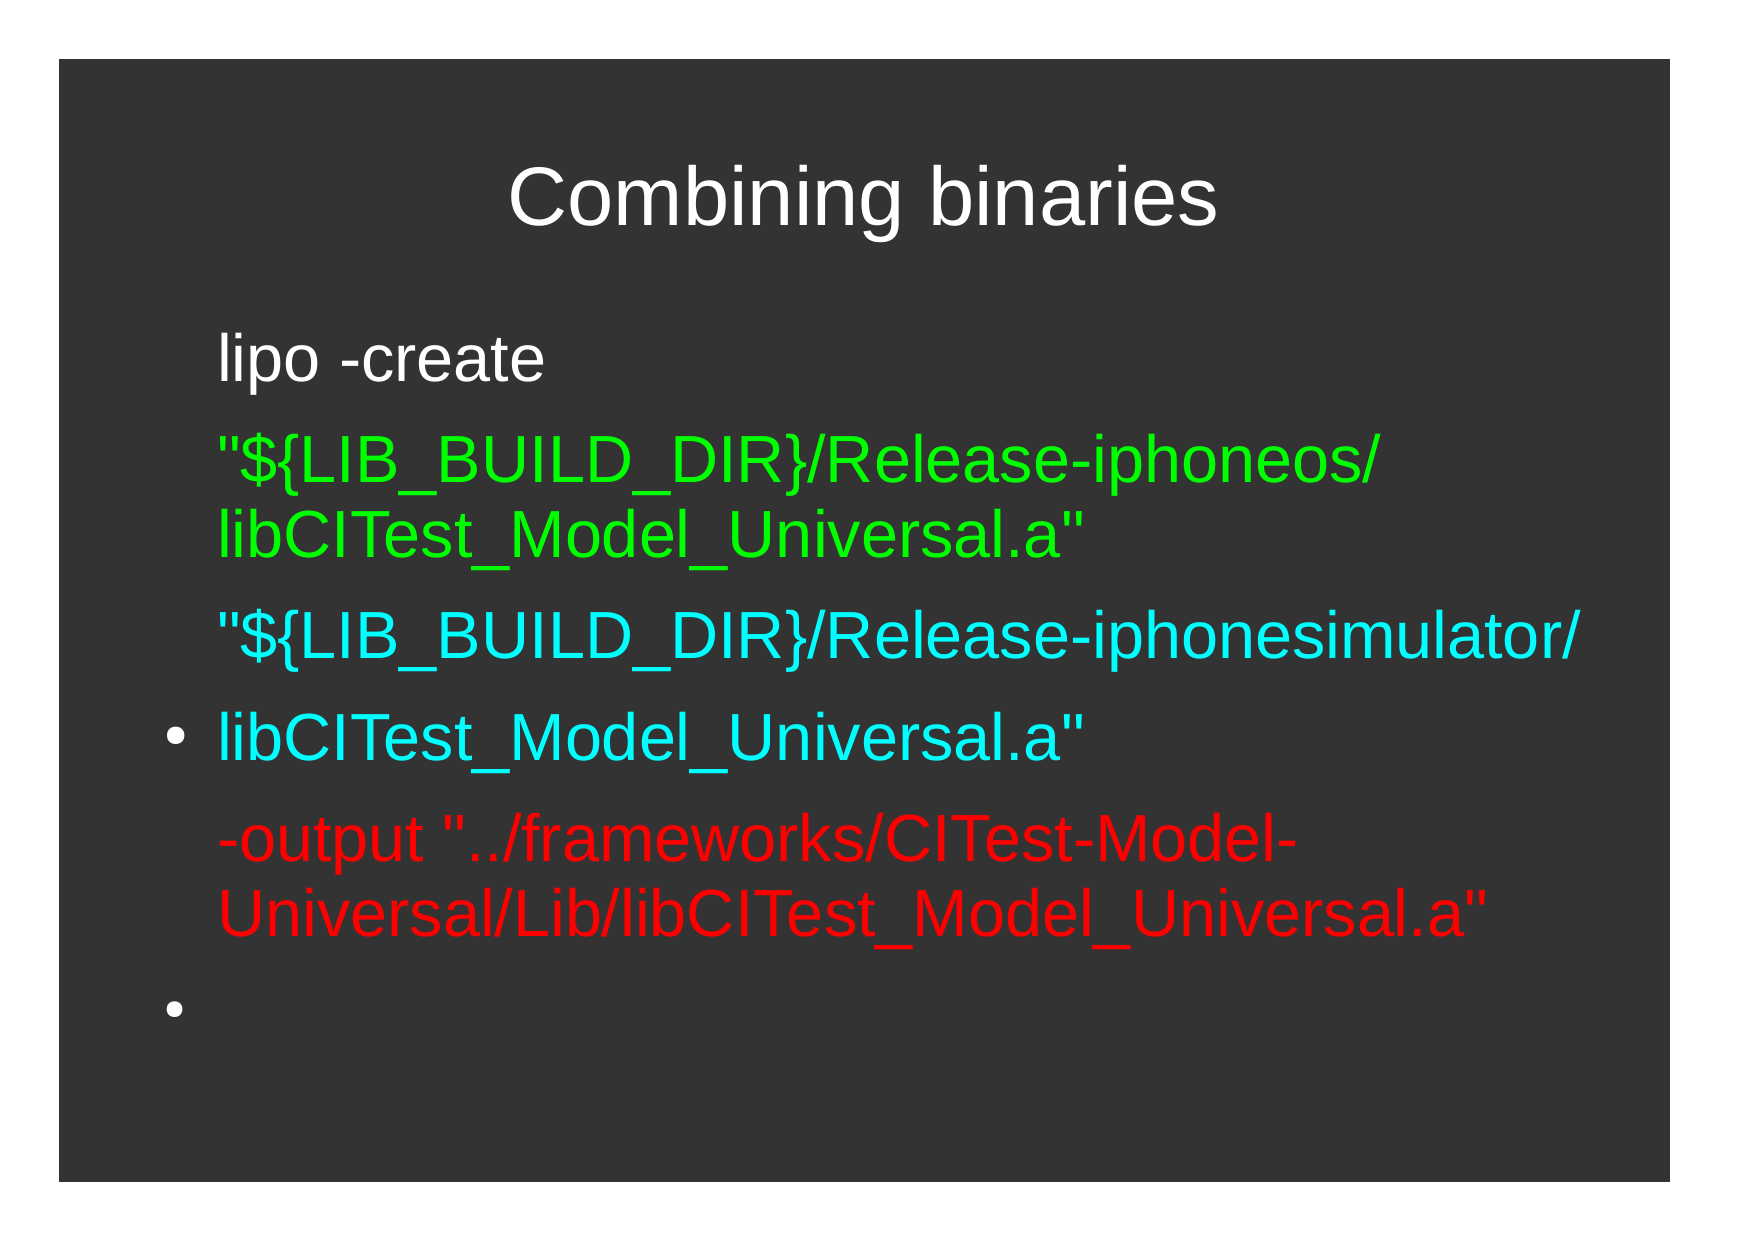

# Combining binaries
lipo -create
"${LIB_BUILD_DIR}/Release-iphoneos/libCITest_Model_Universal.a"
"${LIB_BUILD_DIR}/Release-iphonesimulator/
libCITest_Model_Universal.a"
-output "../frameworks/CITest-Model-Universal/Lib/libCITest_Model_Universal.a"